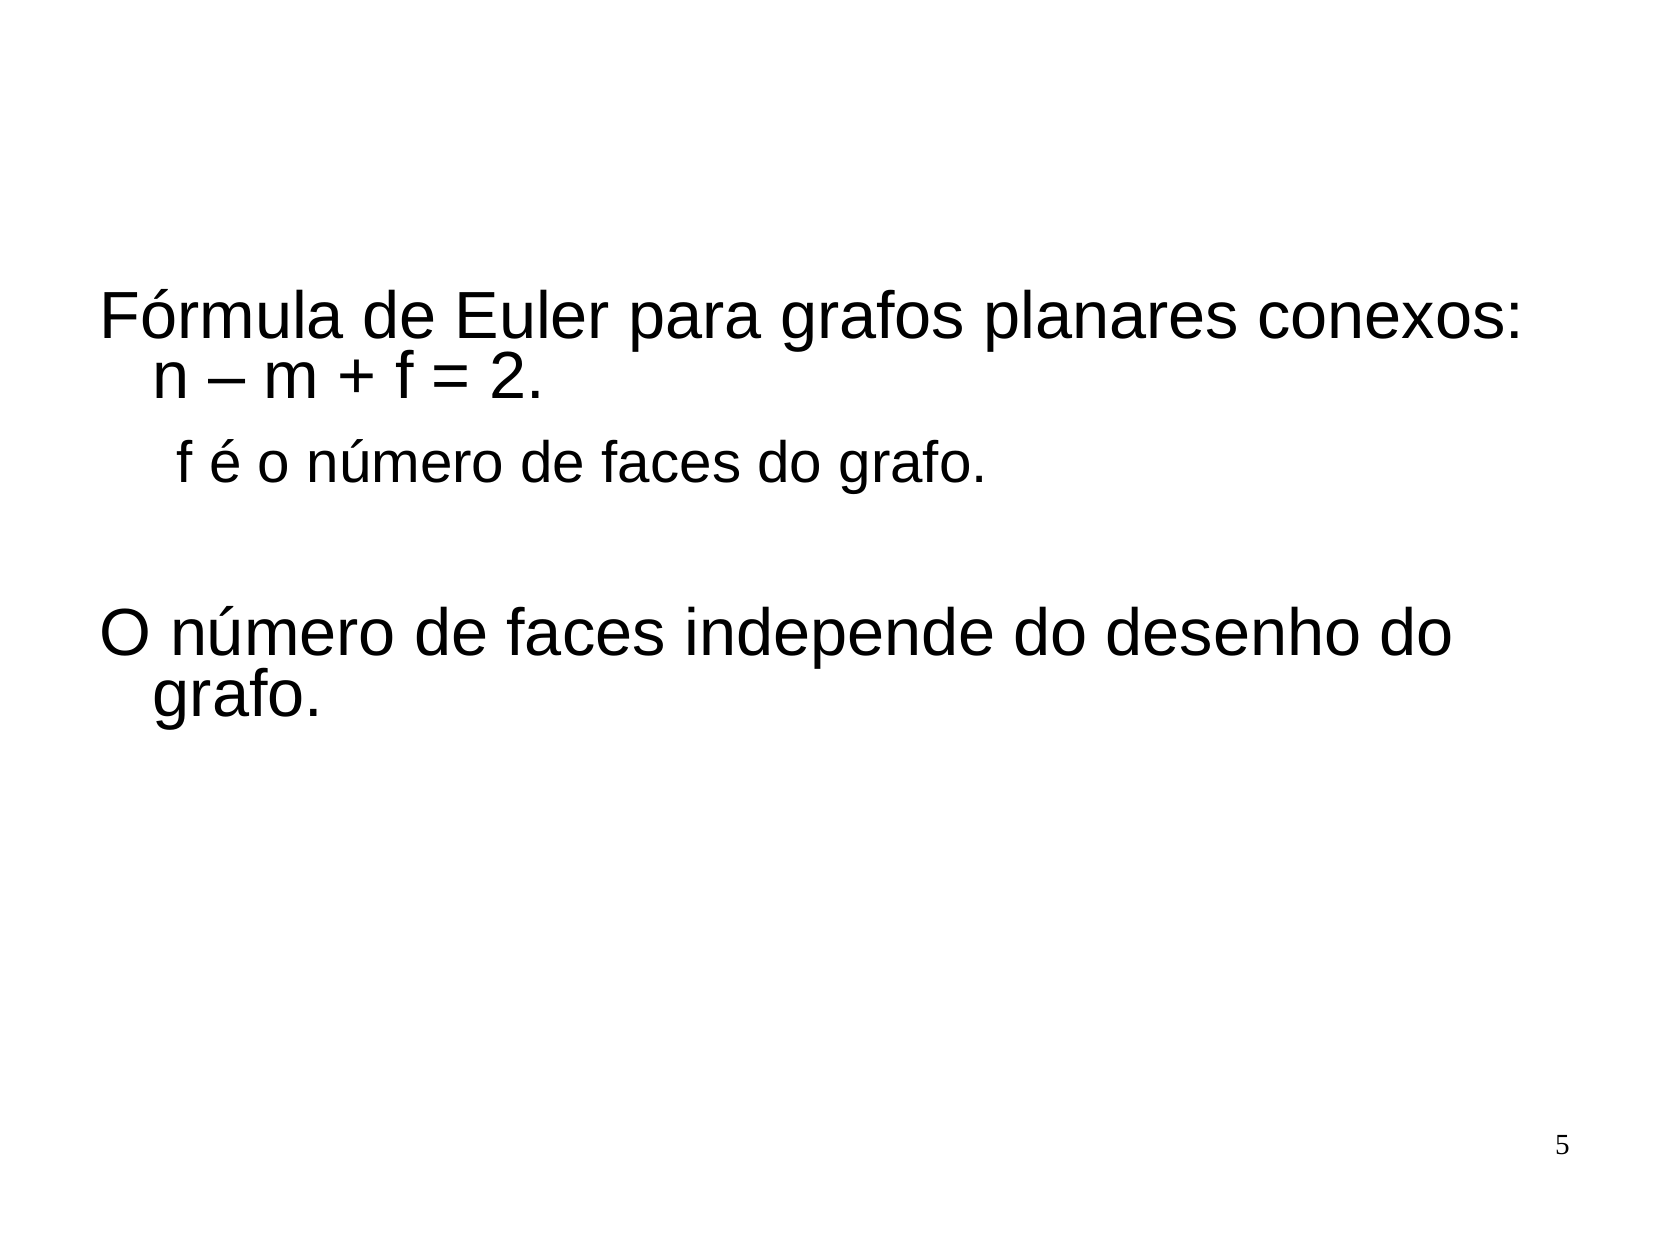

#
Fórmula de Euler para grafos planares conexos: n – m + f = 2.
f é o número de faces do grafo.
O número de faces independe do desenho do grafo.
5